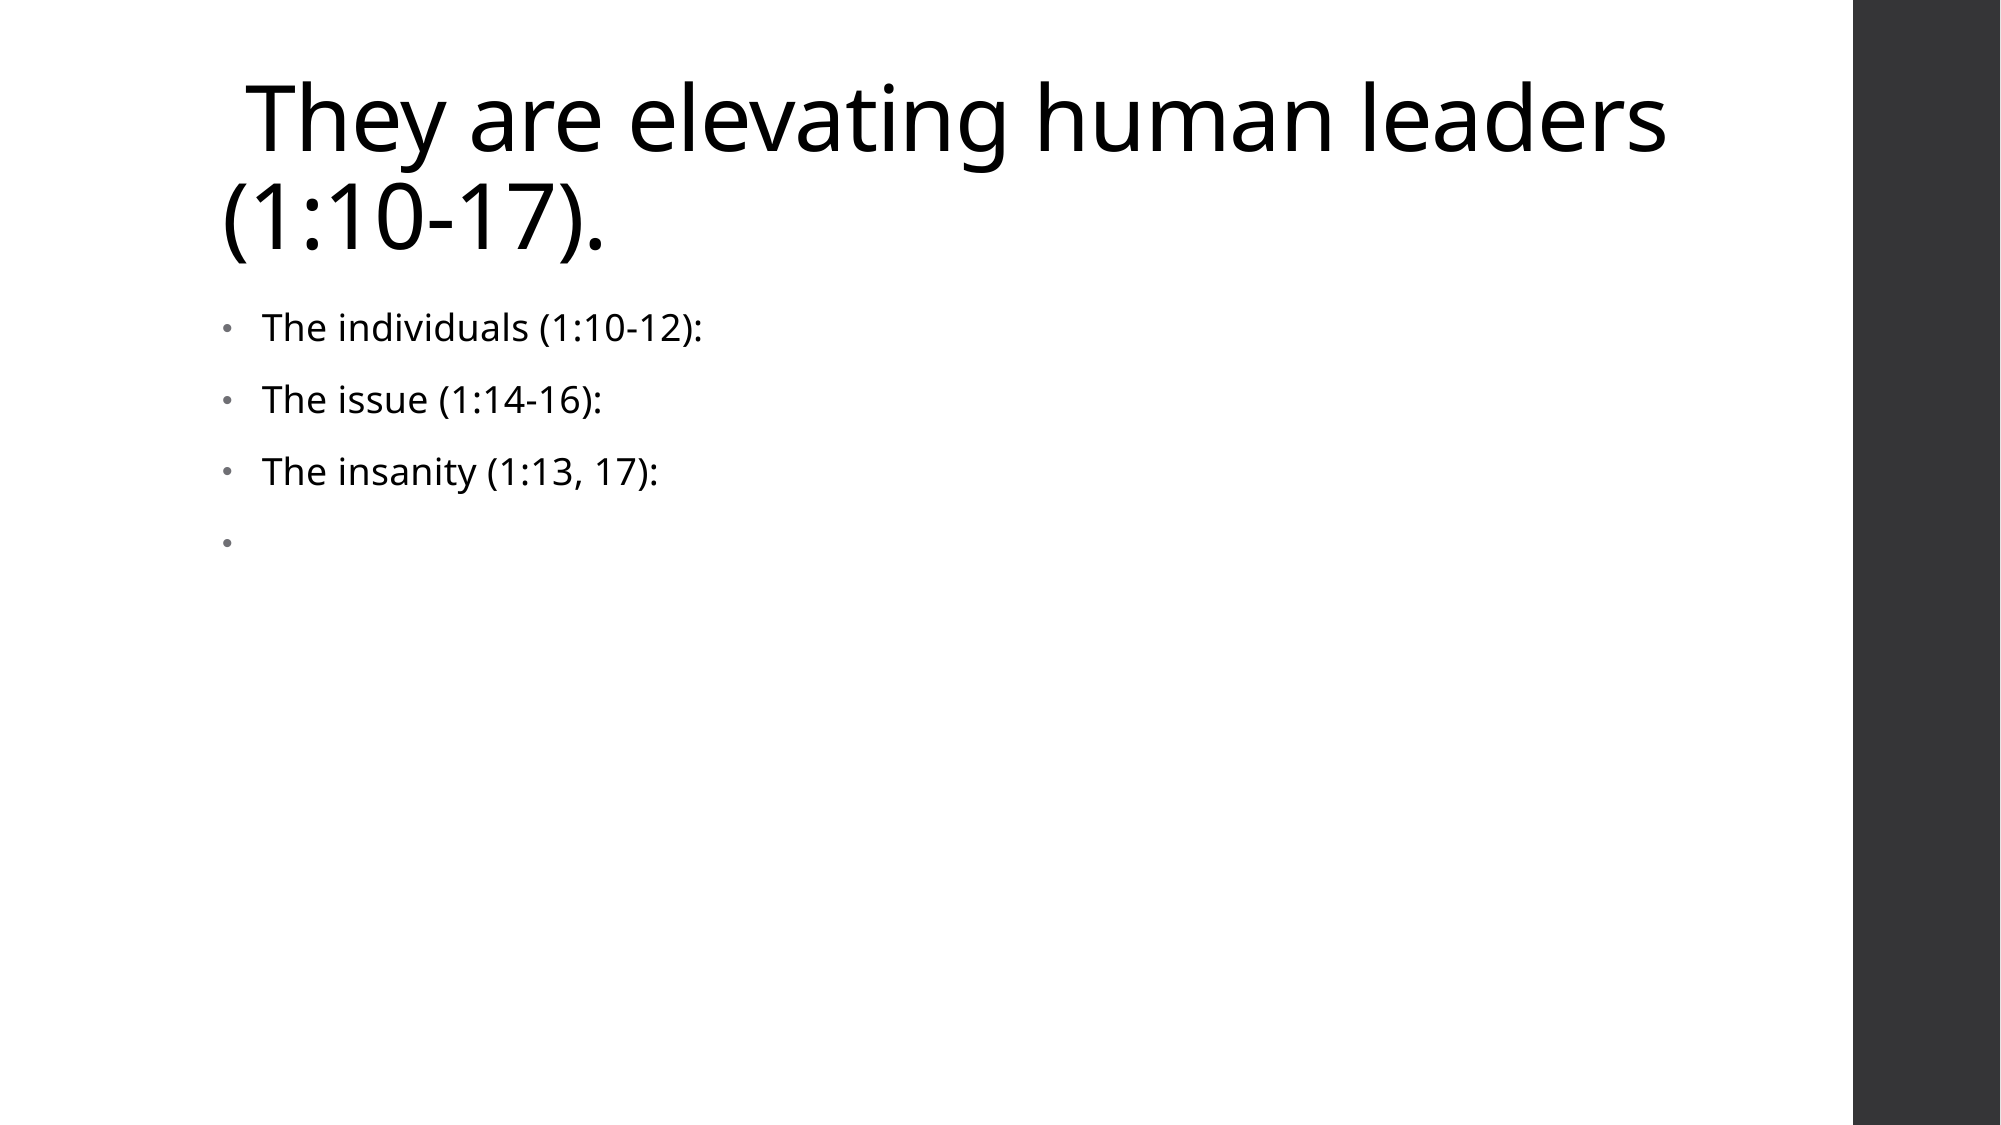

# They are elevating human leaders (1:10-17).
 The individuals (1:10-12):
 The issue (1:14-16):
 The insanity (1:13, 17):